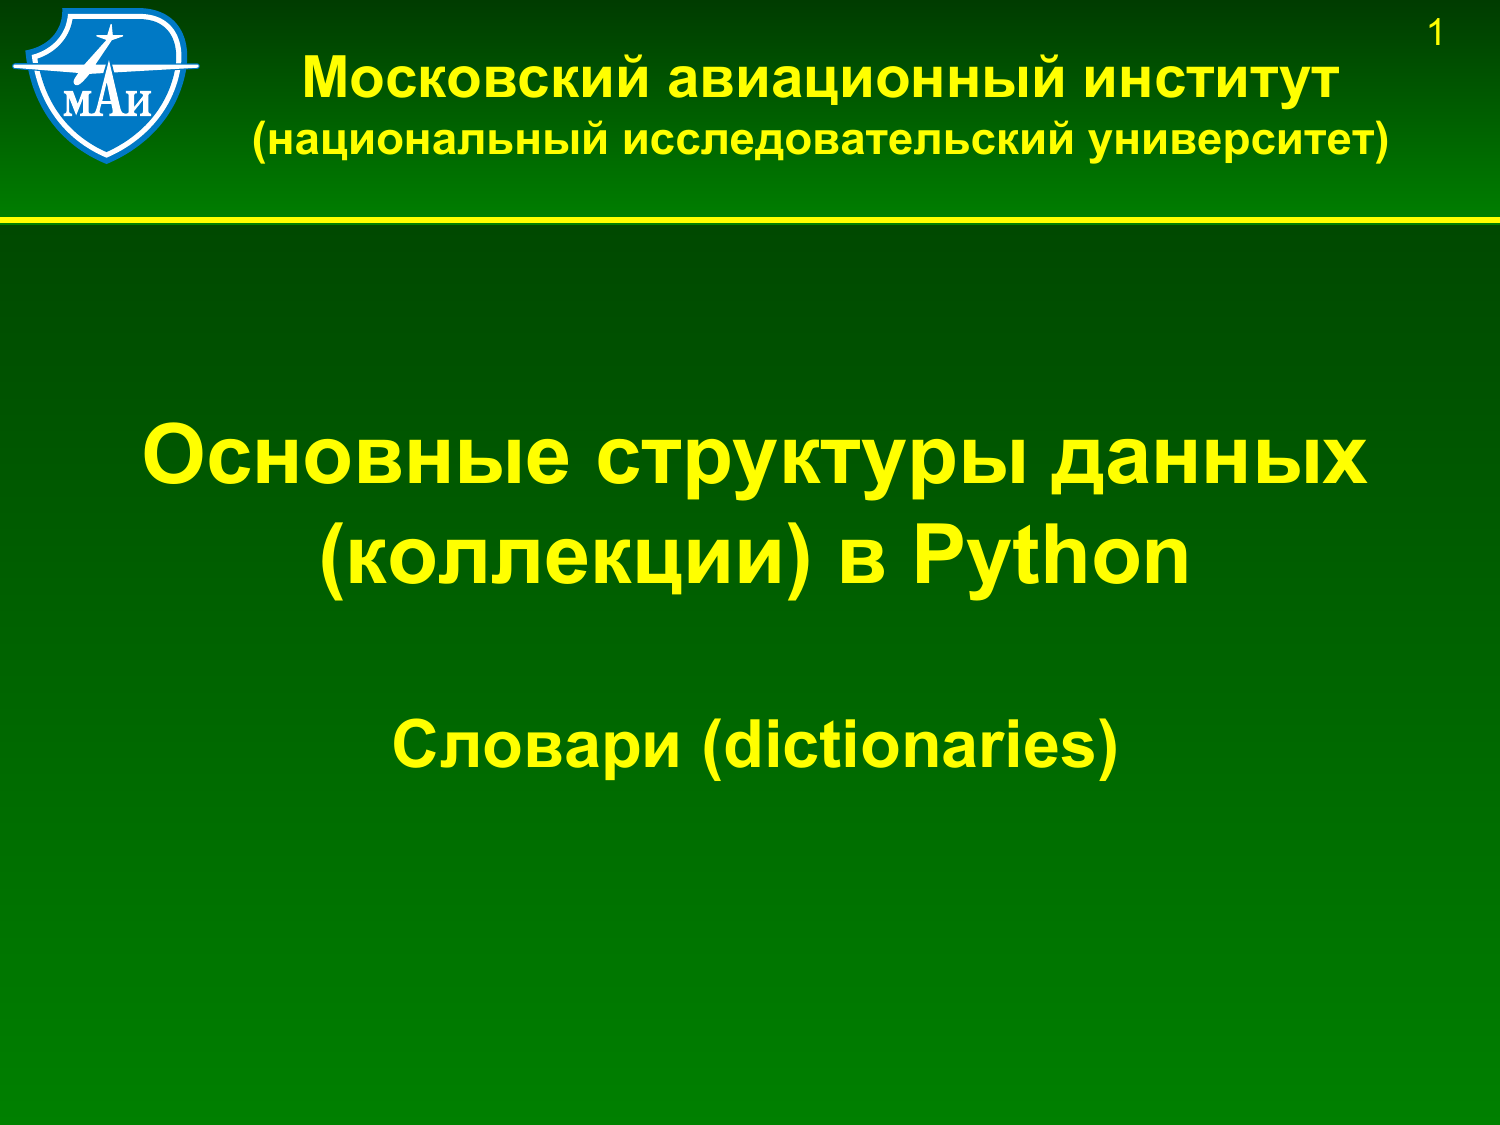

Московский авиационный институт
(национальный исследовательский университет)
Основные структуры данных (коллекции) в Python
Словари (dictionaries)